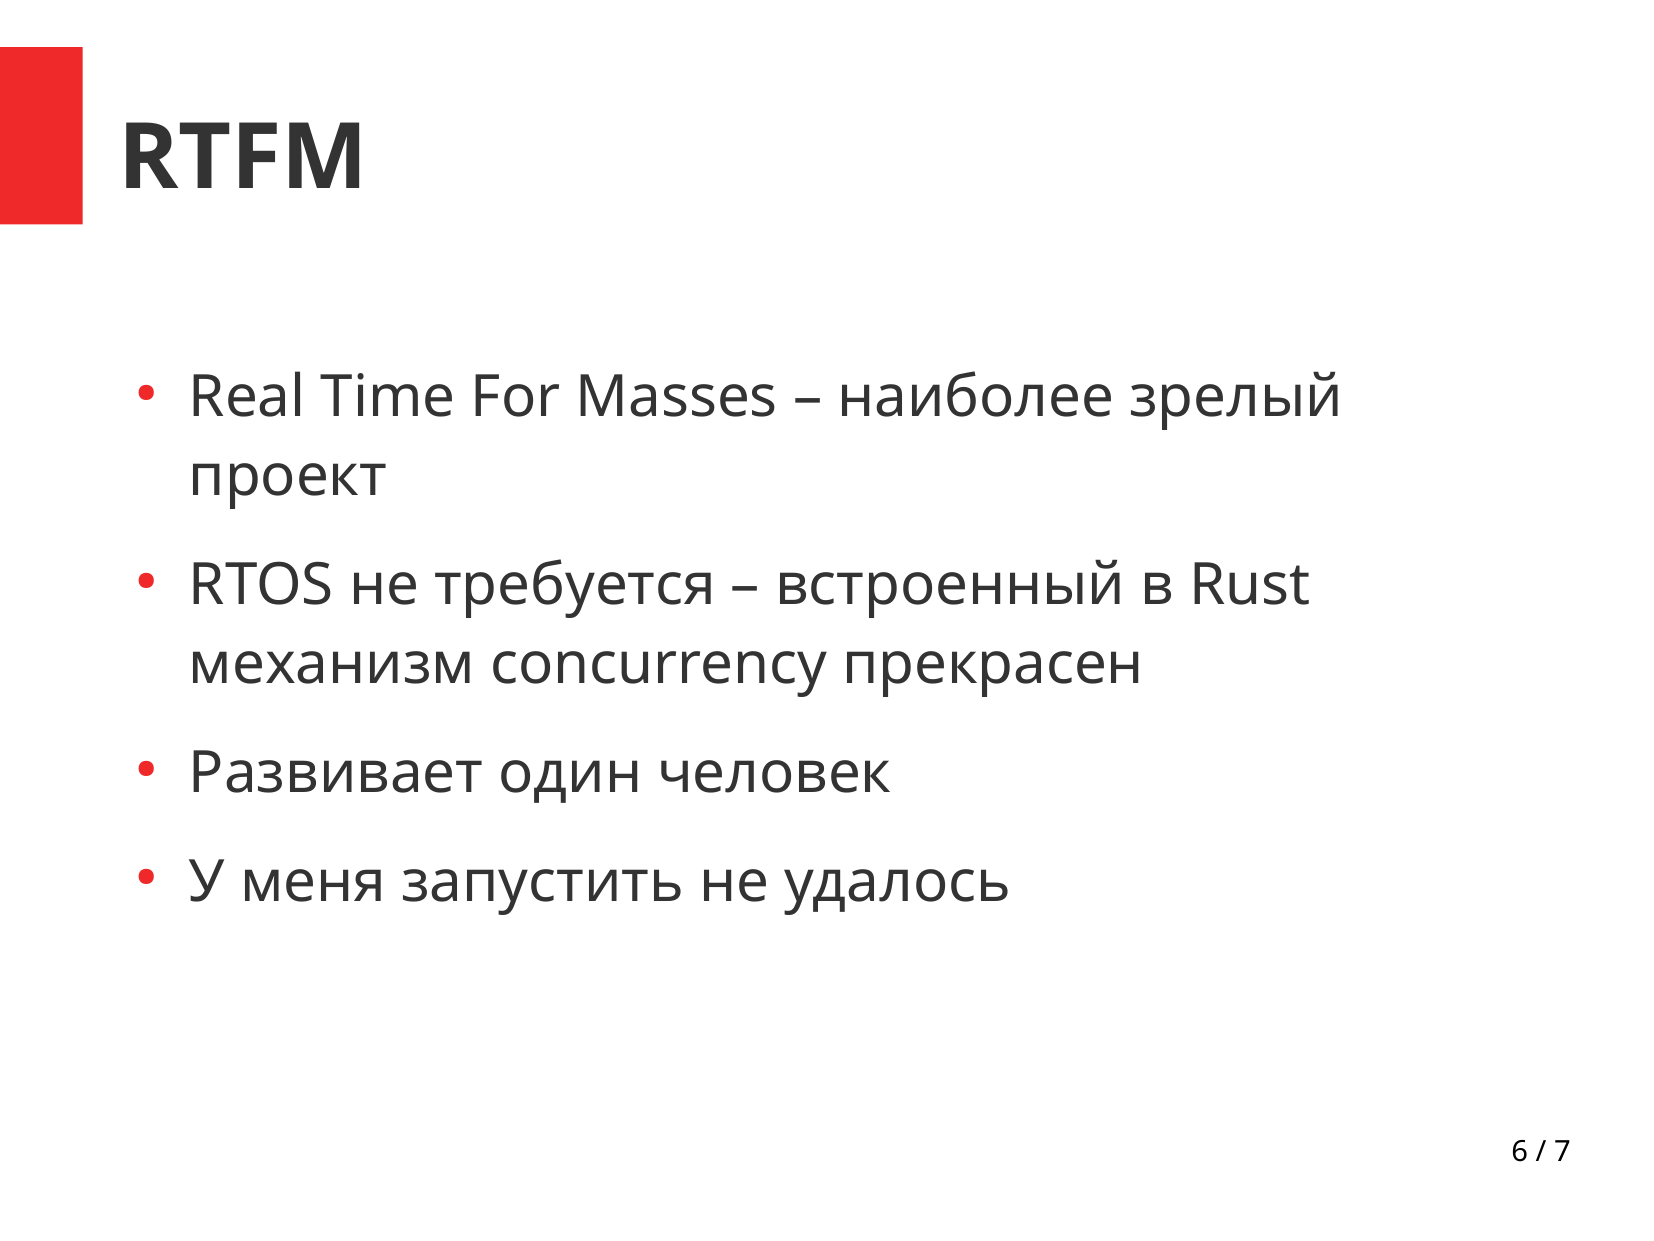

# RTFM
Real Time For Masses – наиболее зрелый проект
RTOS не требуется – встроенный в Rust механизм concurrency прекрасен
Развивает один человек
У меня запустить не удалось
6